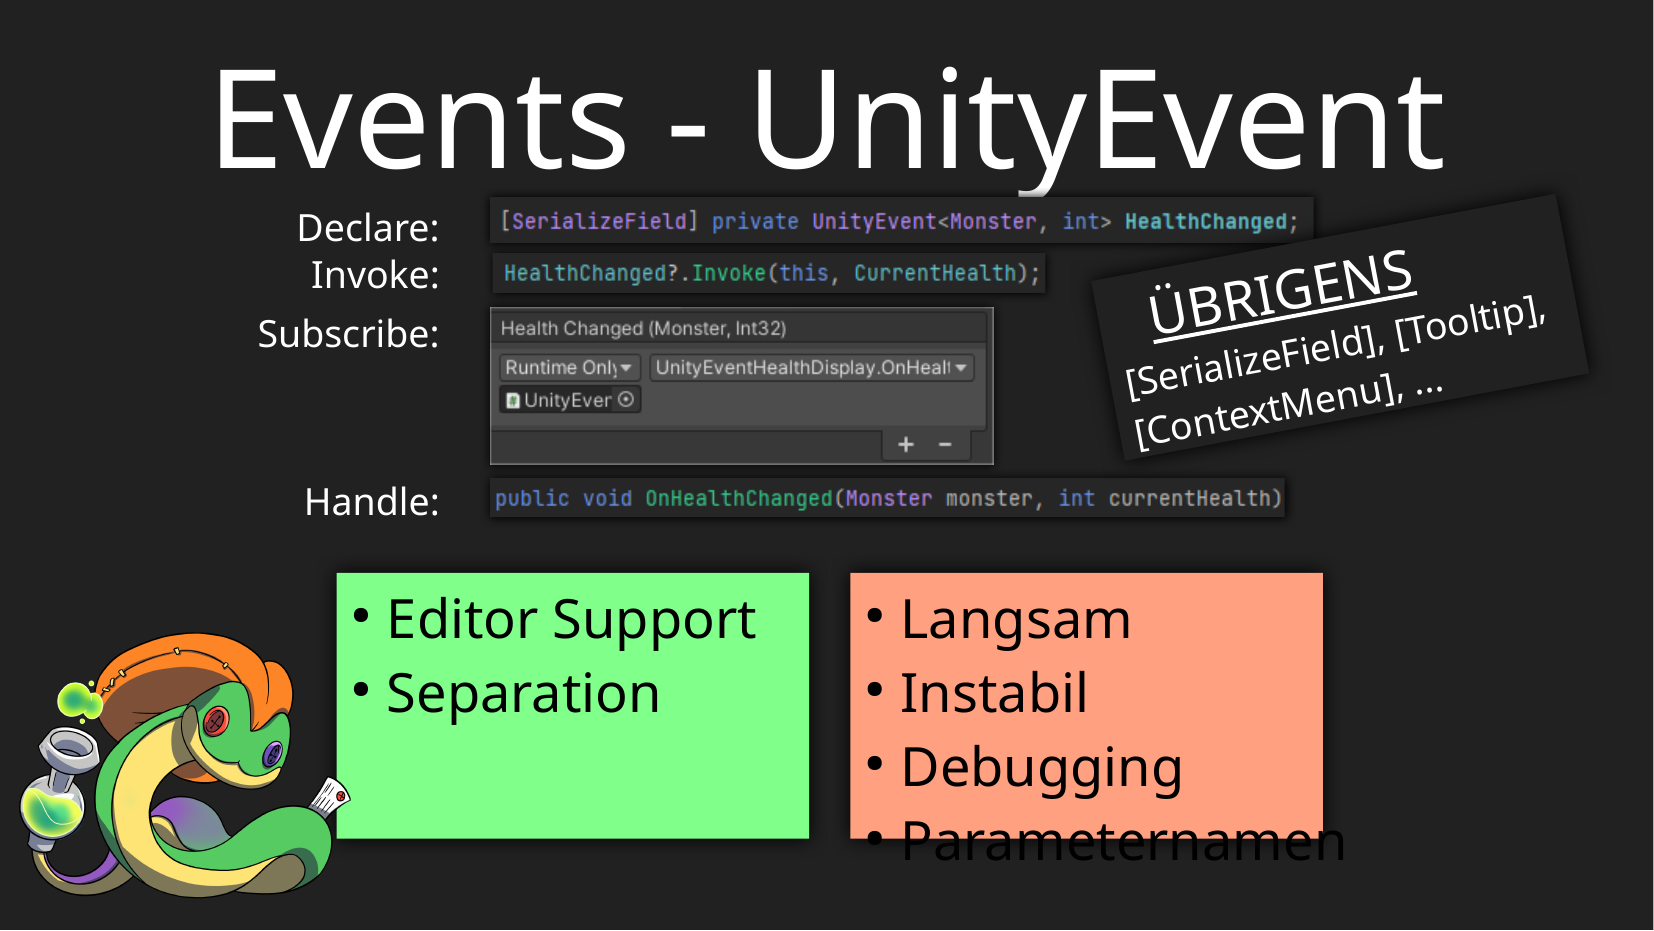

# Events - UnityEvent
Declare:
ÜBRIGENS
[SerializeField], [Tooltip],
[ContextMenu], ...
Invoke:
Subscribe:
Handle:
Editor Support
Separation
Langsam
Instabil
Debugging
Parameternamen